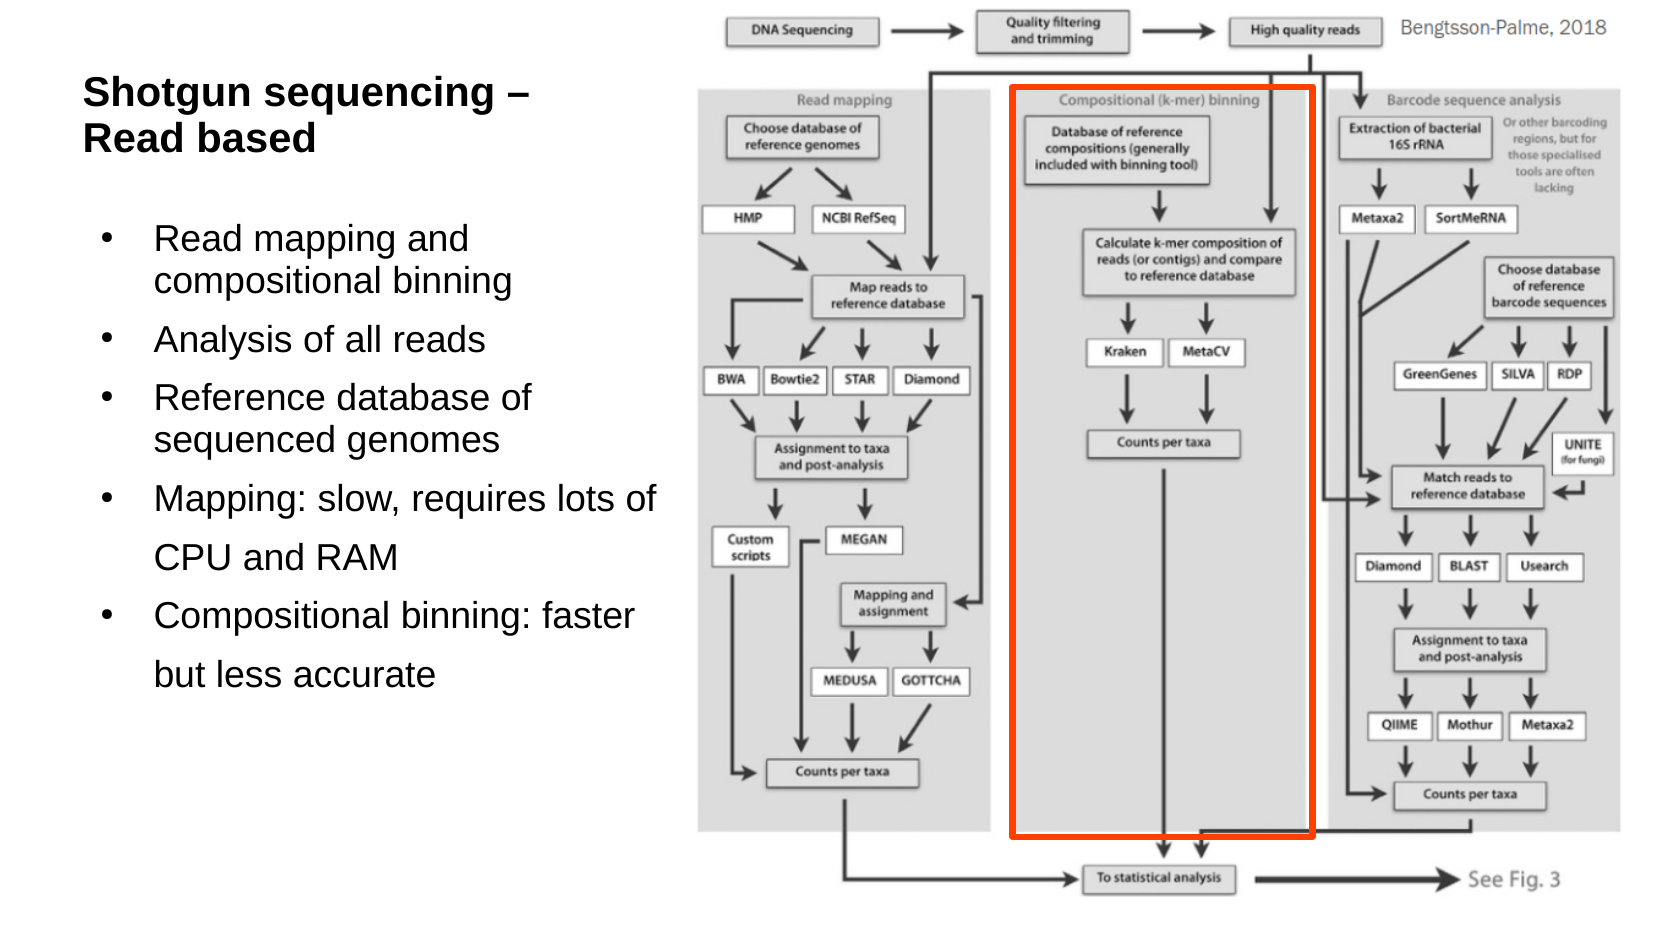

# Shotgun sequencing – Read based
Read mapping and compositional binning
Analysis of all reads
Reference database of sequenced genomes
Mapping: slow, requires lots of
CPU and RAM
Compositional binning: faster
but less accurate